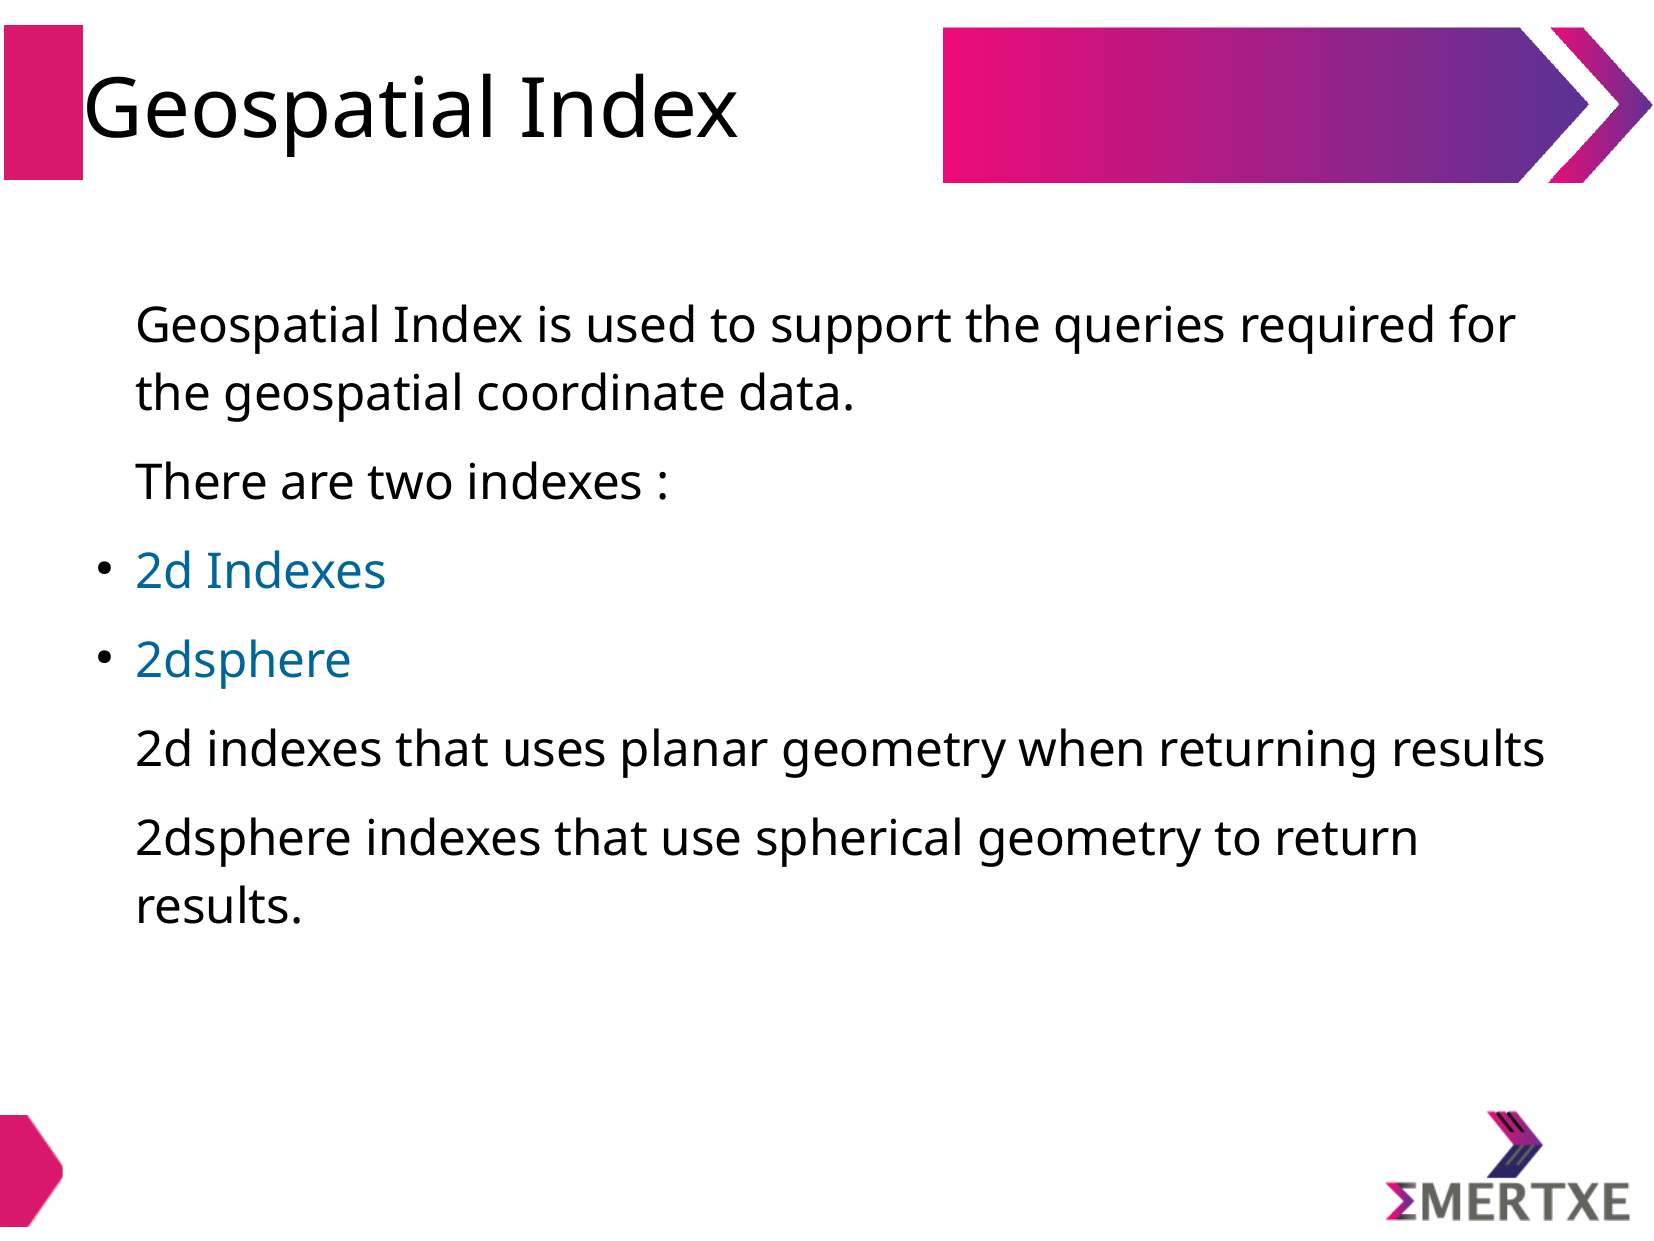

# Geospatial Index
Geospatial Index is used to support the queries required for the geospatial coordinate data.
There are two indexes :
2d Indexes
2dsphere
2d indexes that uses planar geometry when returning results
2dsphere indexes that use spherical geometry to return results.